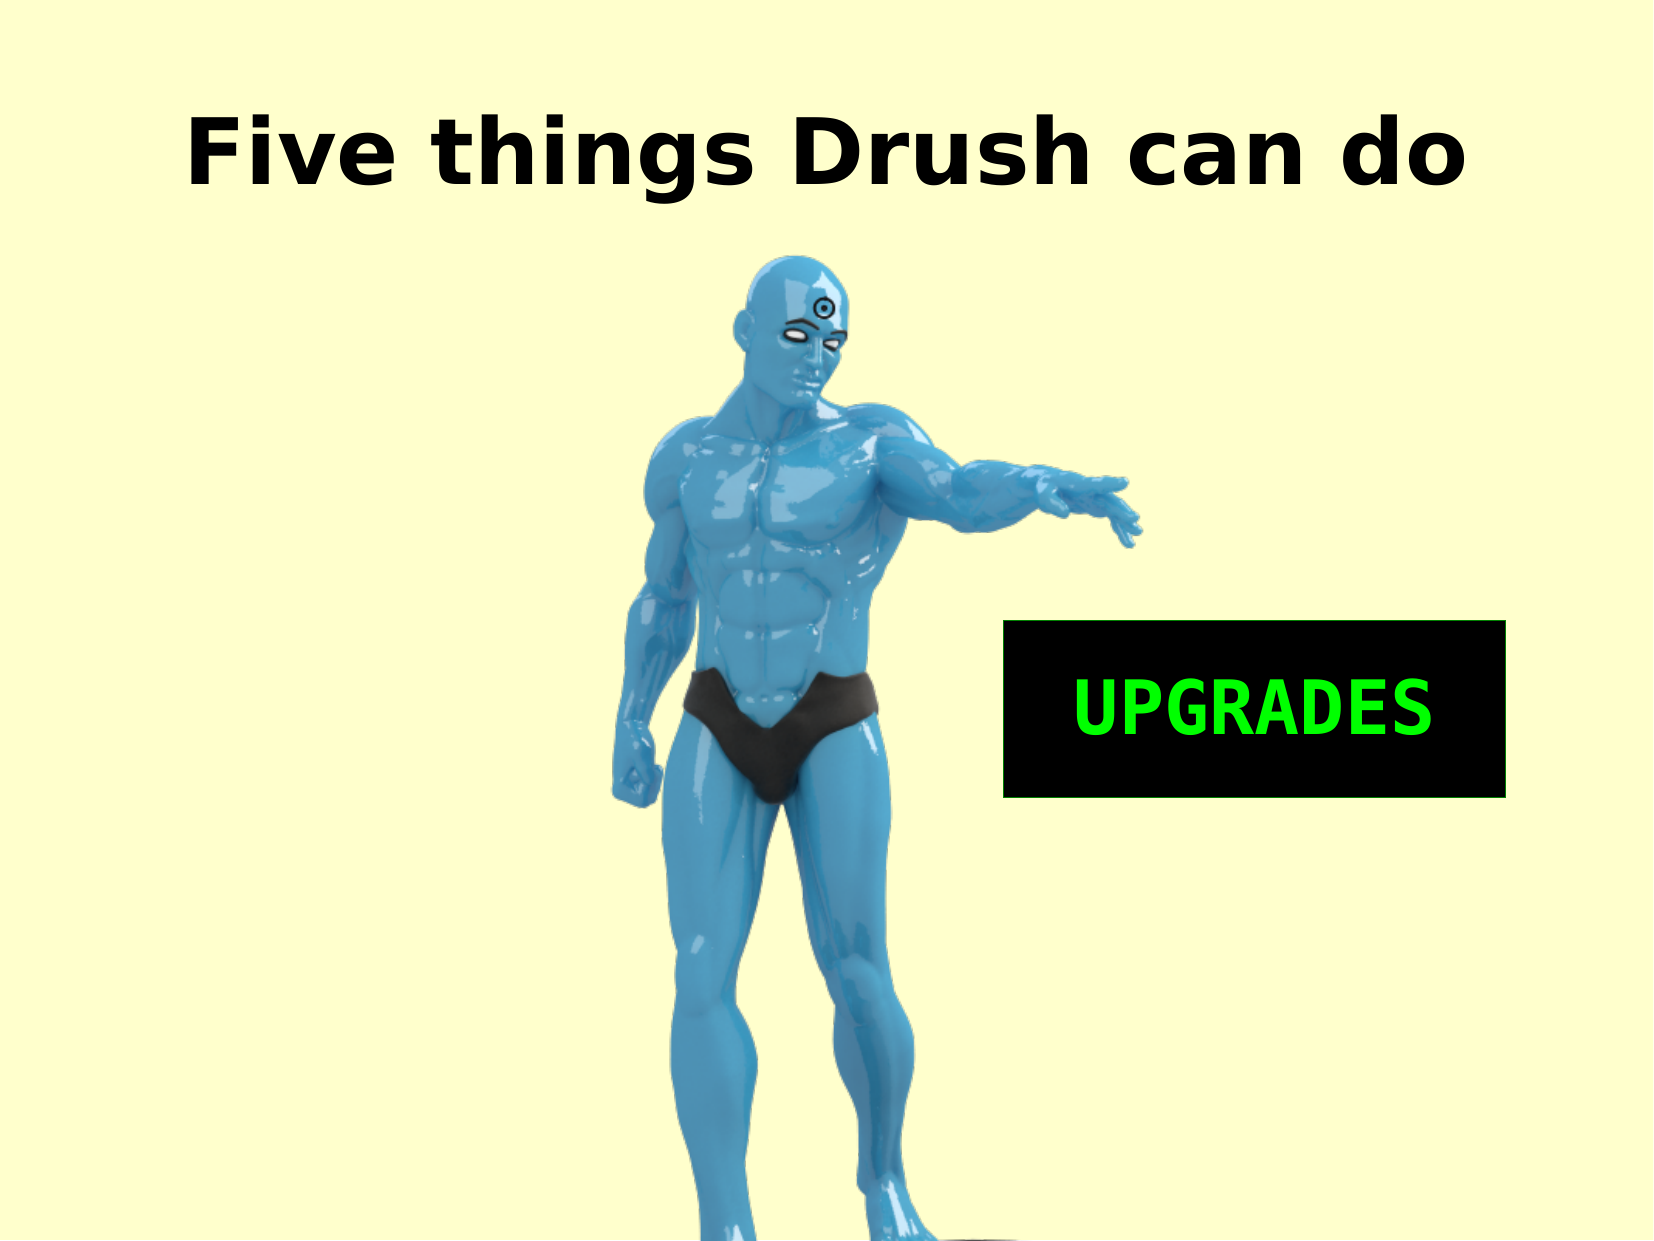

# Five things Drush can do
UPGRADES